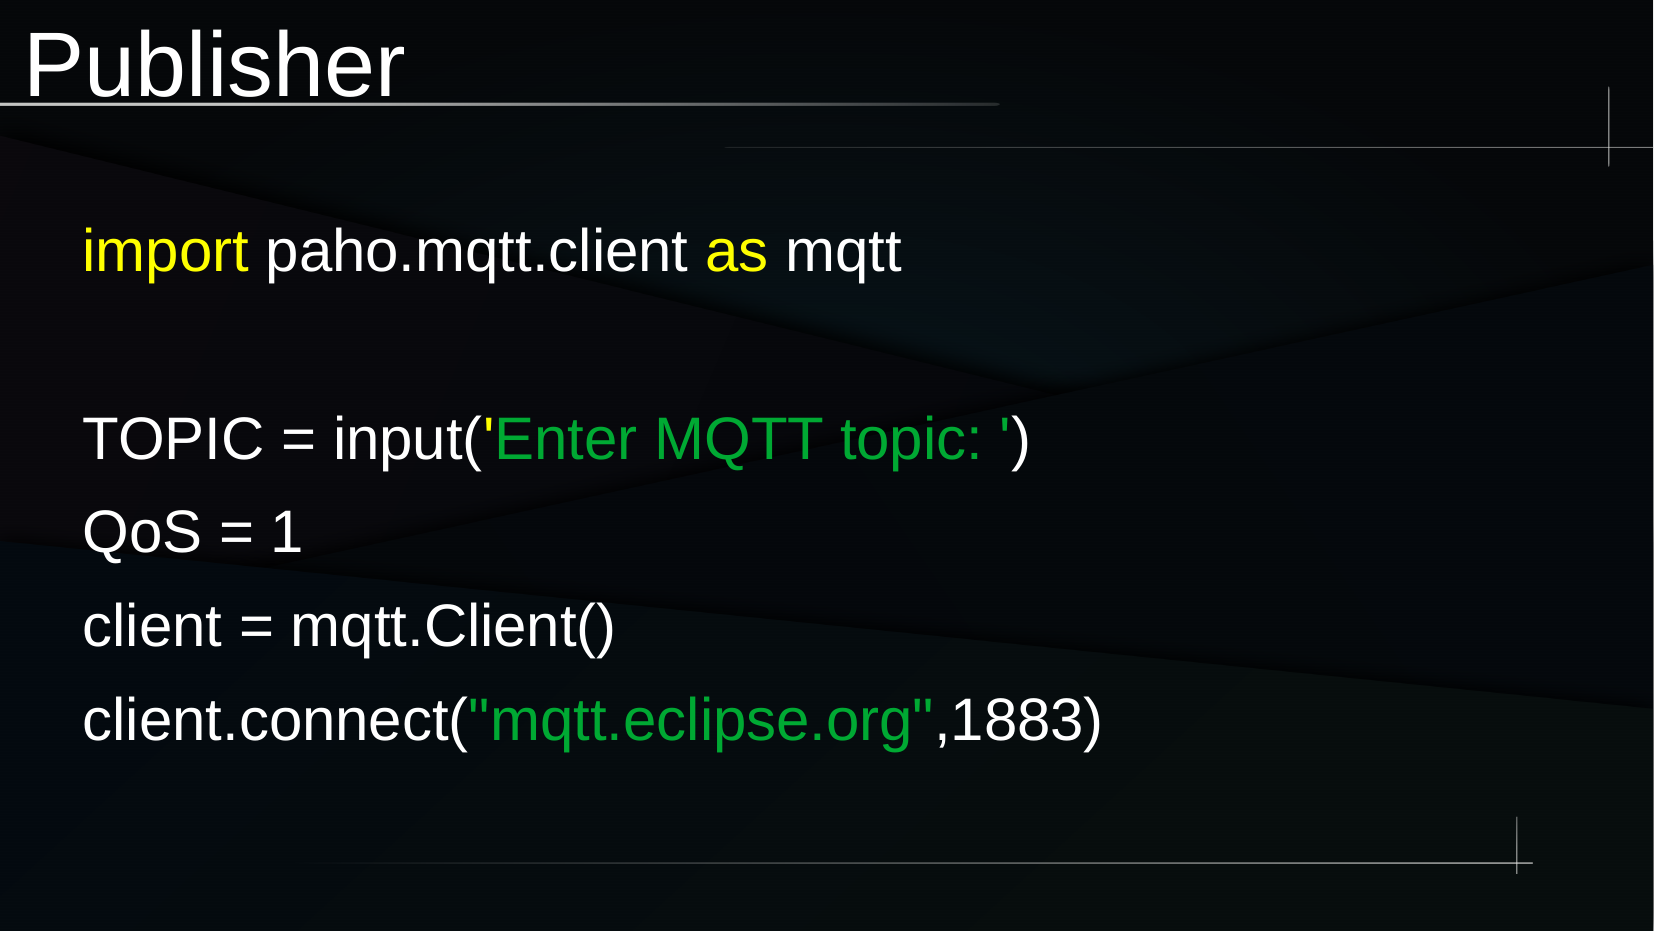

# Publisher
import paho.mqtt.client as mqtt
TOPIC = input('Enter MQTT topic: ')
QoS = 1
client = mqtt.Client()
client.connect("mqtt.eclipse.org",1883)